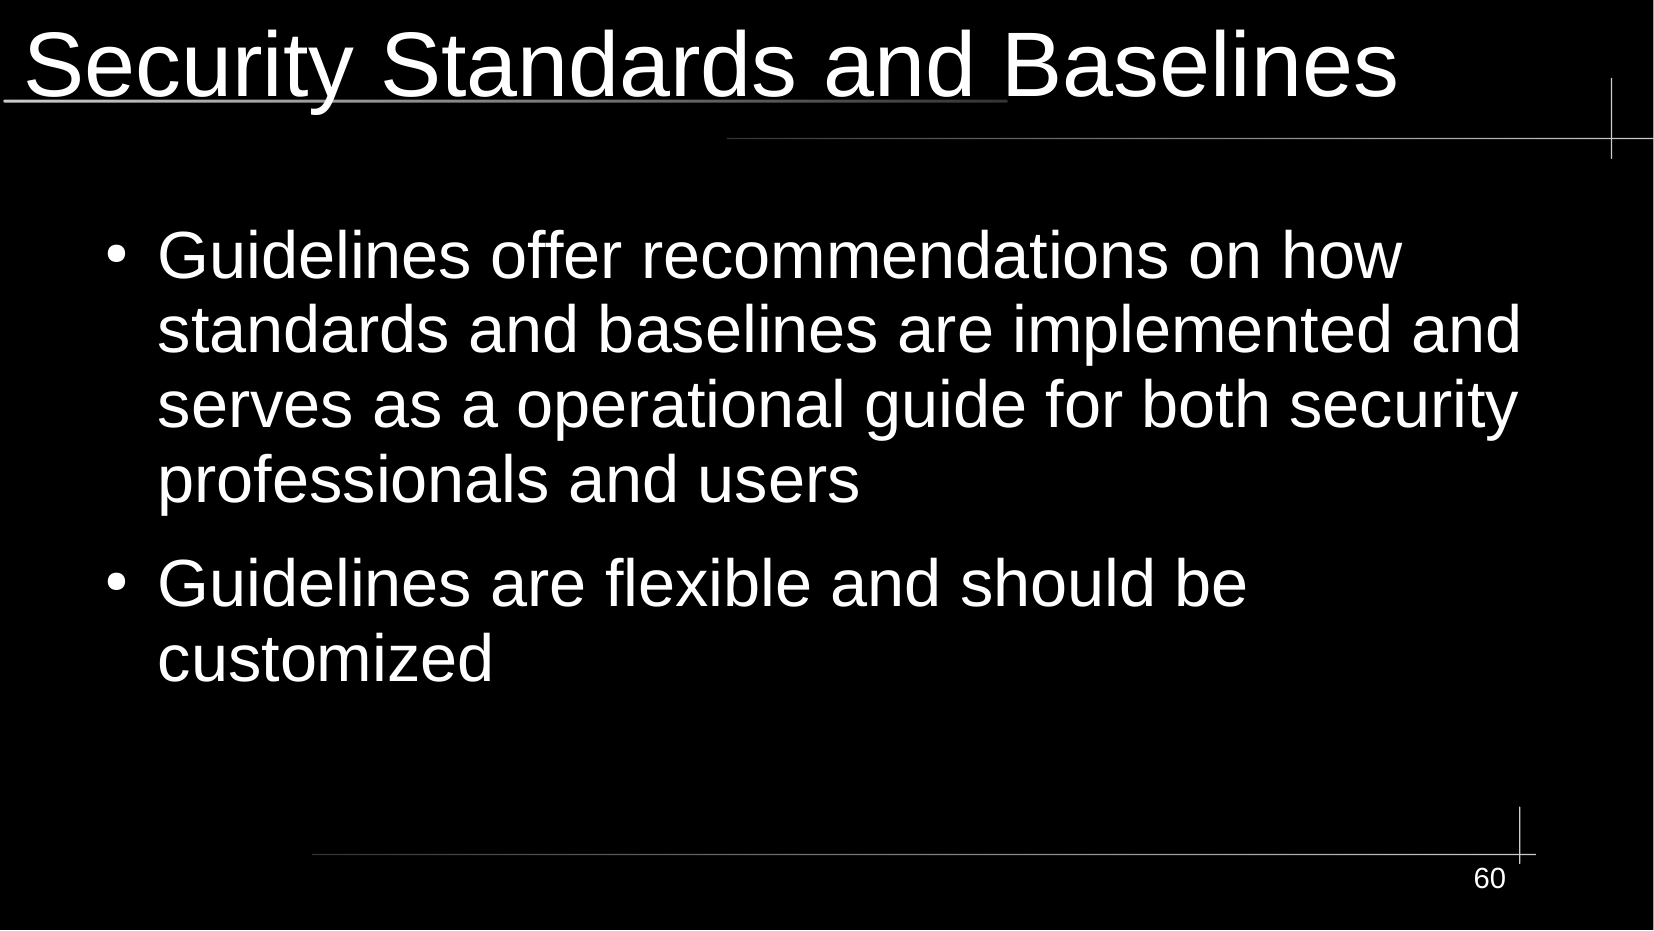

# Security Standards and Baselines
Guidelines offer recommendations on how standards and baselines are implemented and serves as a operational guide for both security professionals and users
Guidelines are flexible and should be customized
60